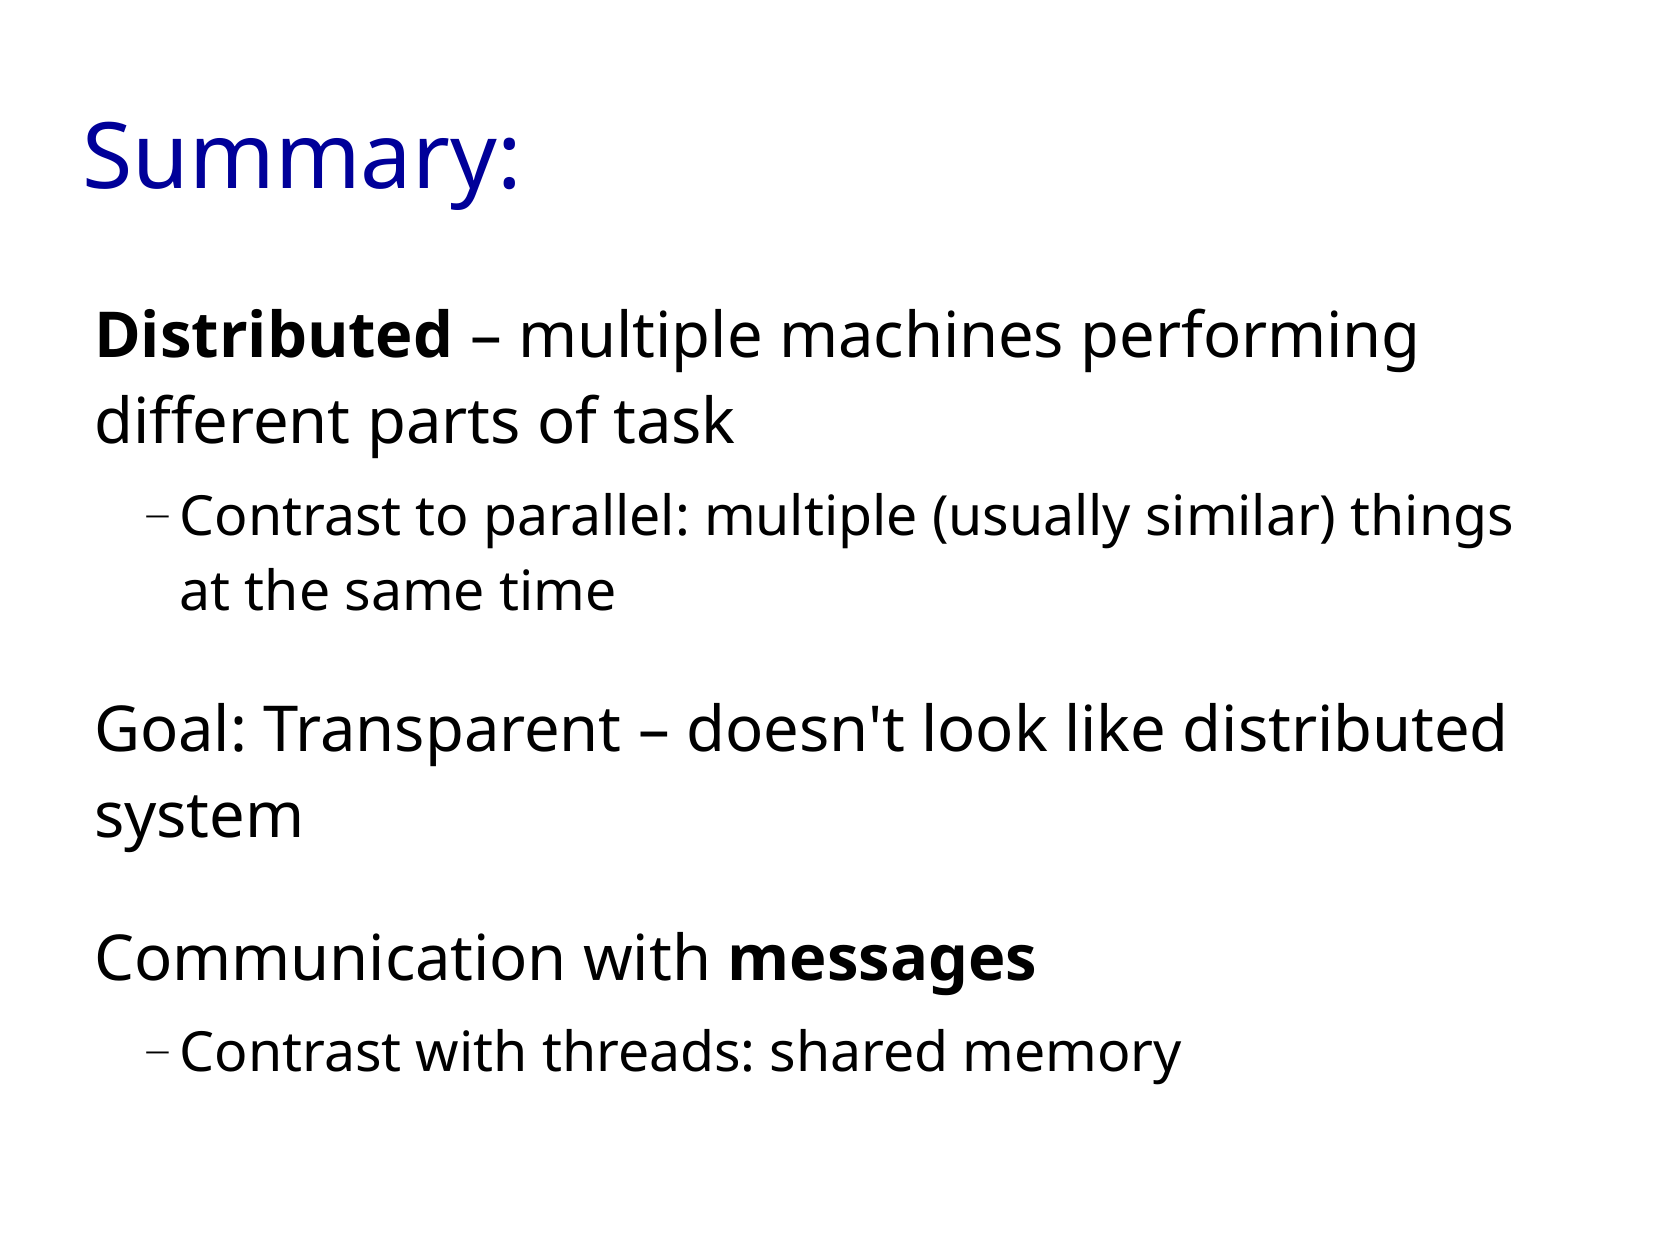

# Summary:
Distributed – multiple machines performing different parts of task
Contrast to parallel: multiple (usually similar) things at the same time
Goal: Transparent – doesn't look like distributed system
Communication with messages
Contrast with threads: shared memory